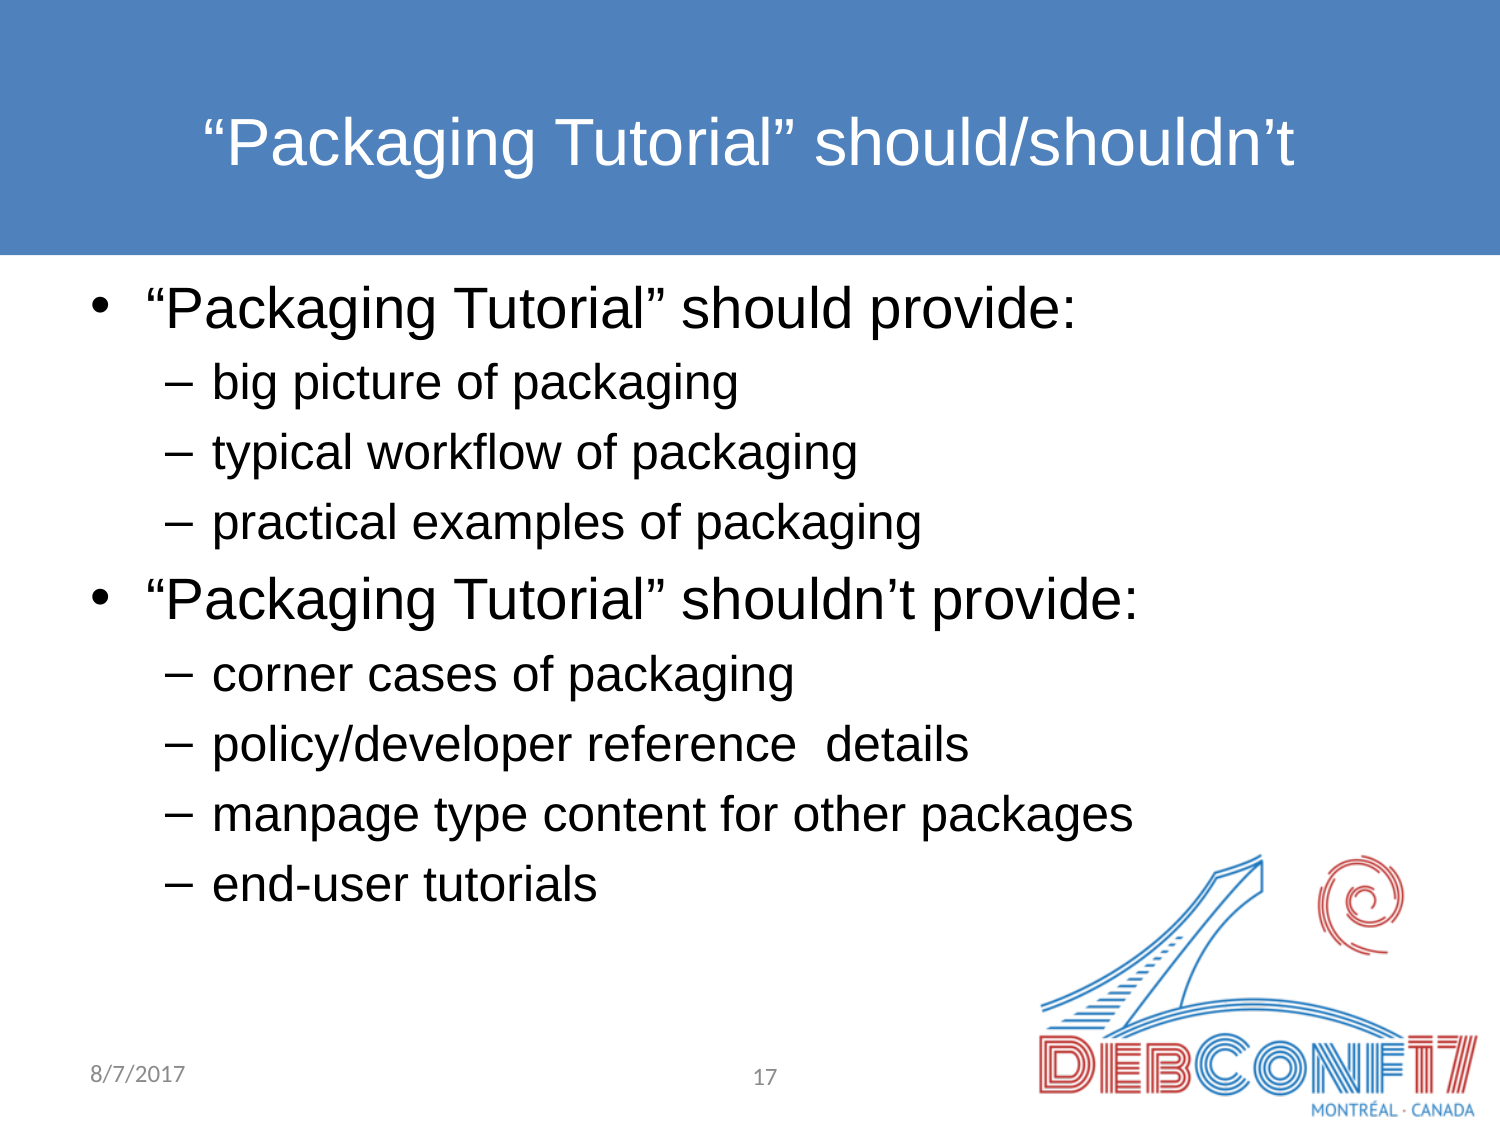

# “Packaging Tutorial” should/shouldn’t
“Packaging Tutorial” should provide:
big picture of packaging
typical workflow of packaging
practical examples of packaging
“Packaging Tutorial” shouldn’t provide:
corner cases of packaging
policy/developer reference details
manpage type content for other packages
end-user tutorials
8/7/2017